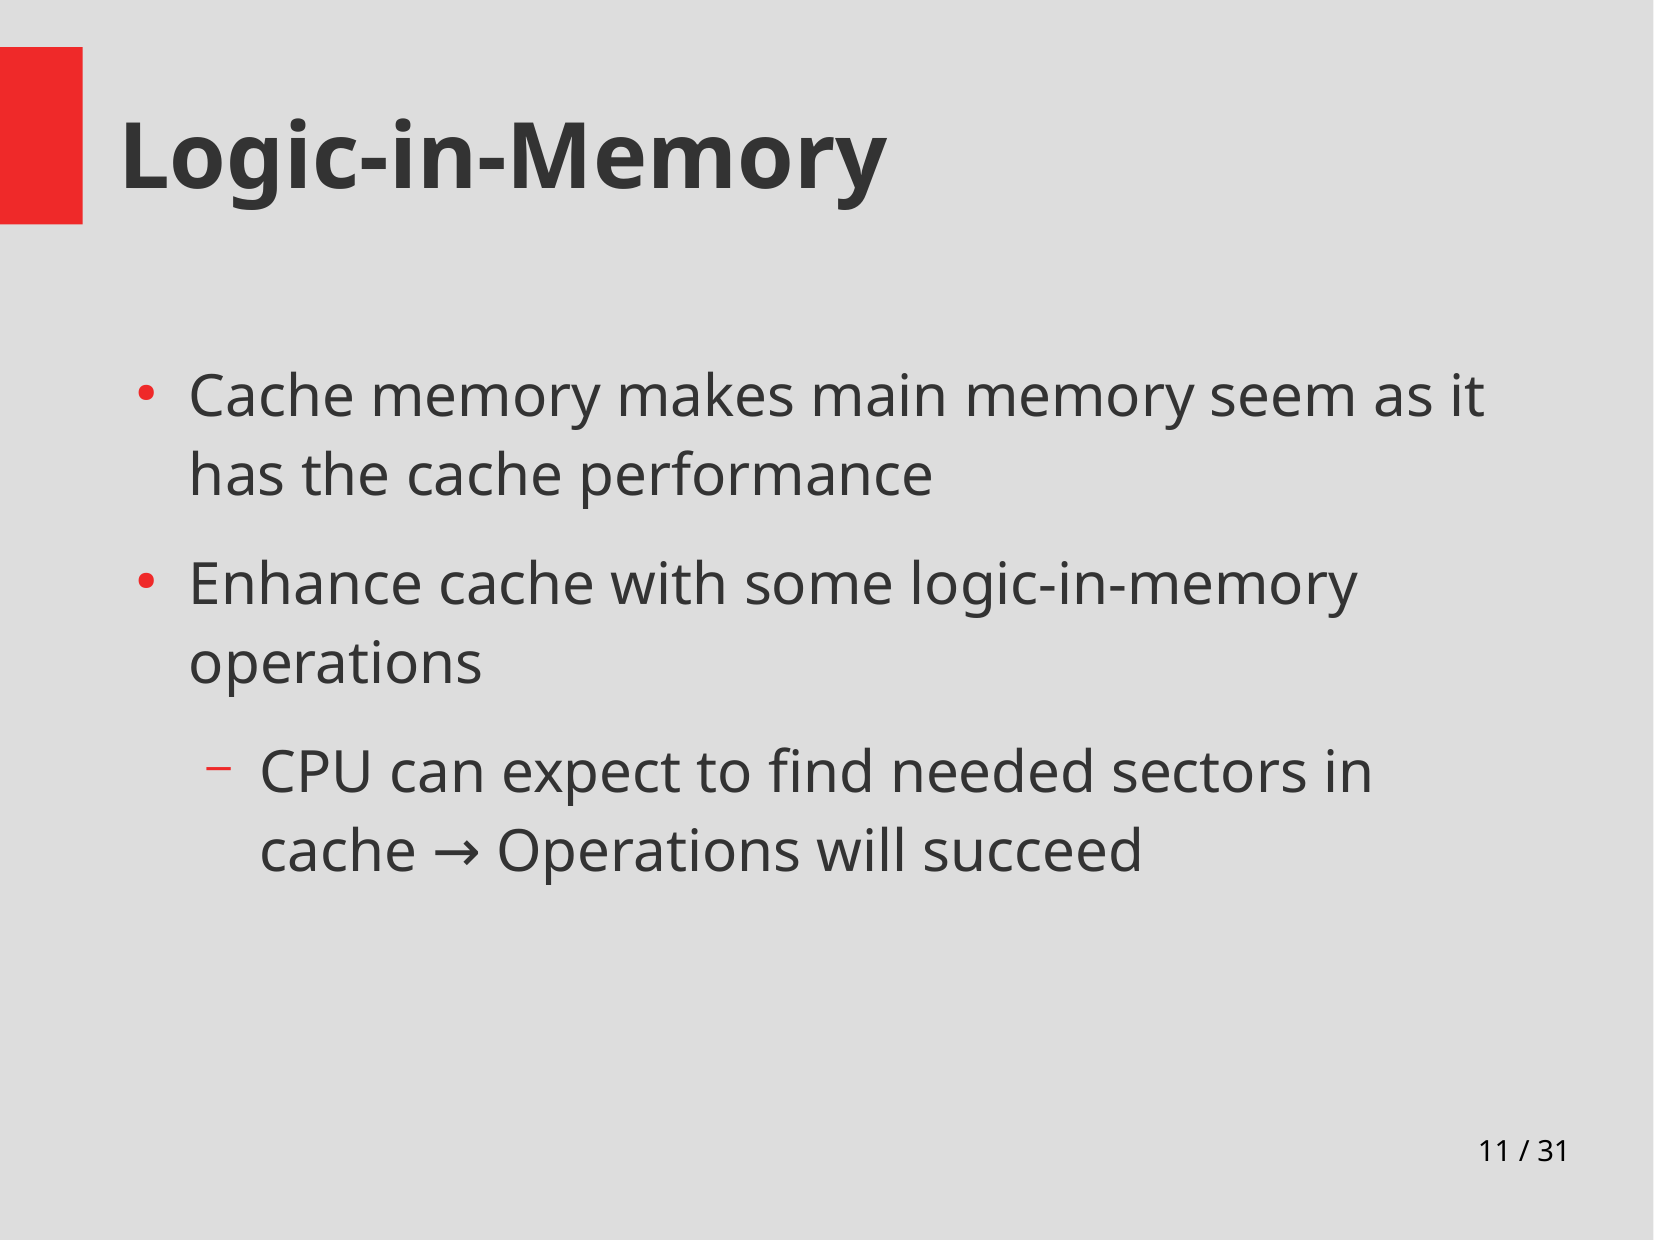

# Logic-in-Memory
Cache memory makes main memory seem as it has the cache performance
Enhance cache with some logic-in-memory operations
CPU can expect to find needed sectors in cache → Operations will succeed
11